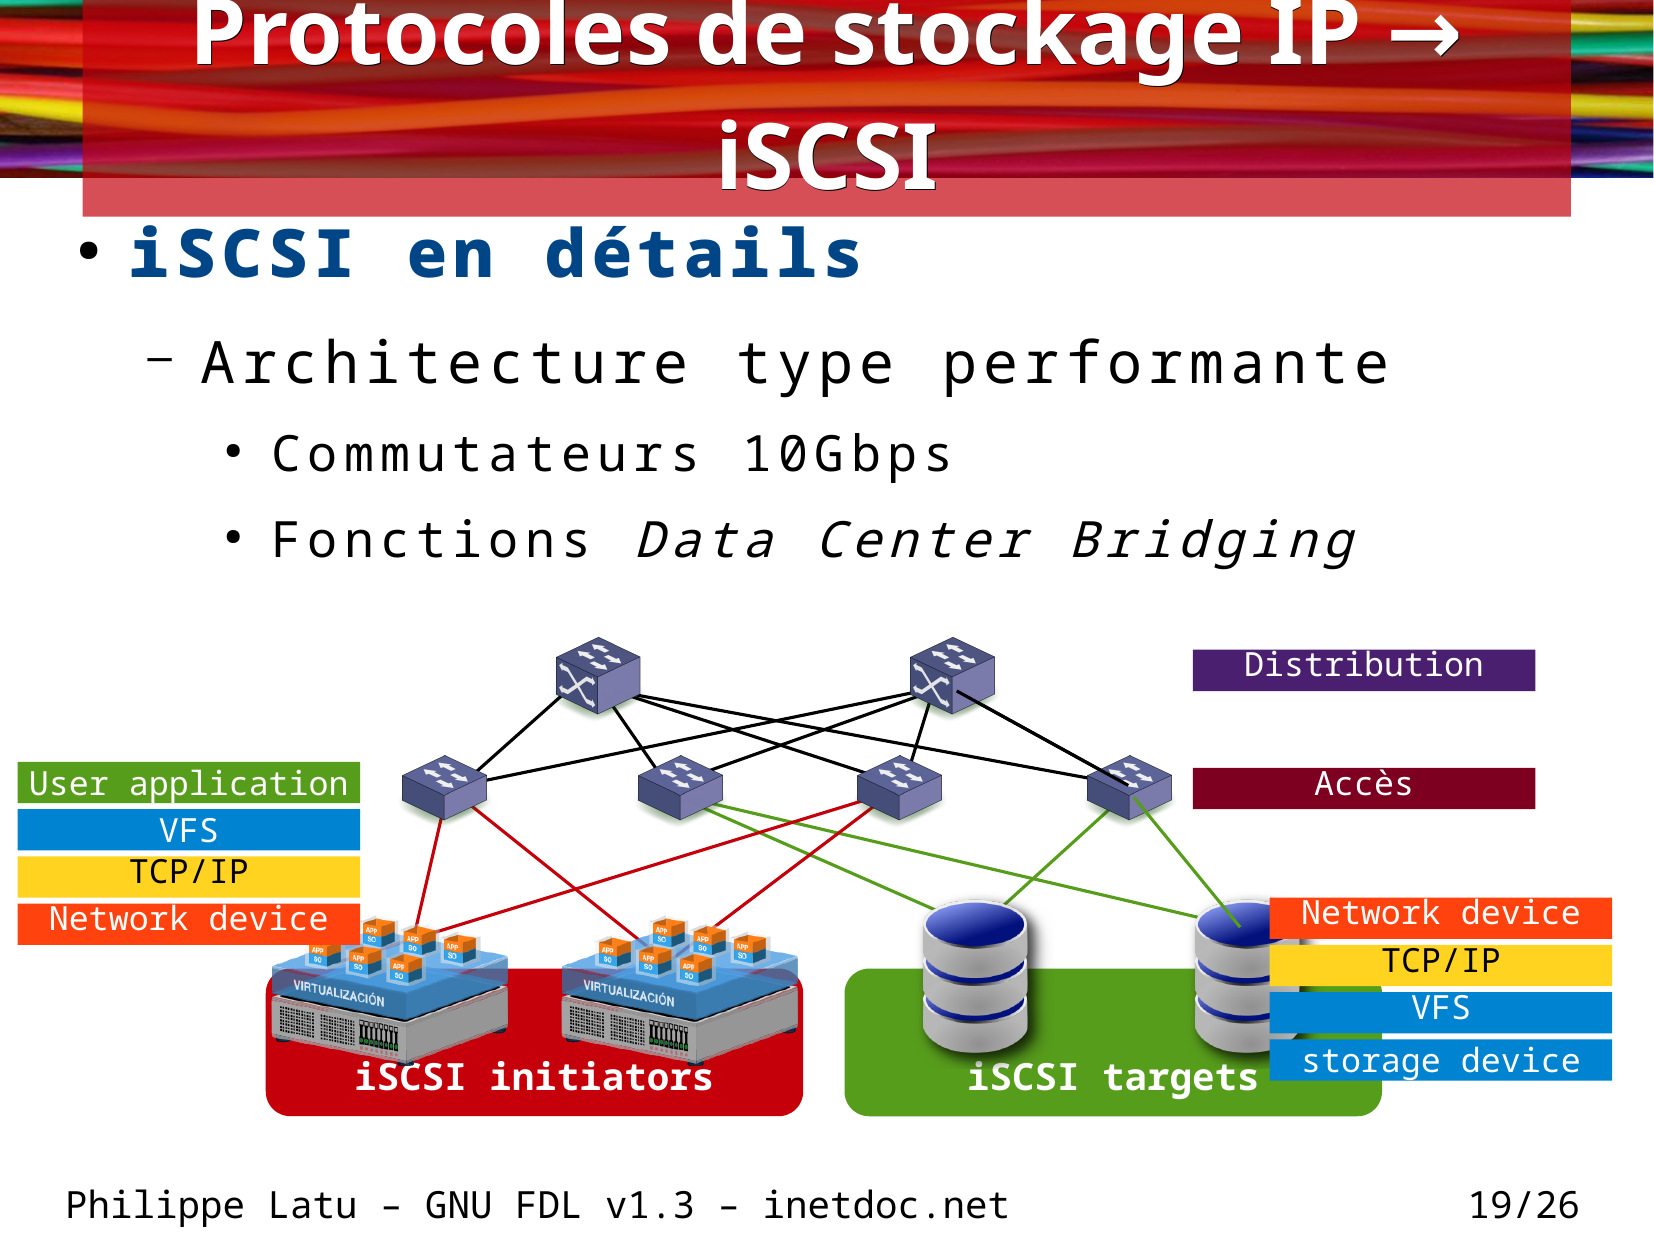

# Protocoles de stockage IP → iSCSI
iSCSI en détails
Architecture type performante
Commutateurs 10Gbps
Fonctions Data Center Bridging
Distribution
User application
Accès
VFS
TCP/IP
Network device
Network device
TCP/IP
iSCSI initiators
iSCSI targets
VFS
storage device
Philippe Latu – GNU FDL v1.3 – inetdoc.net /26